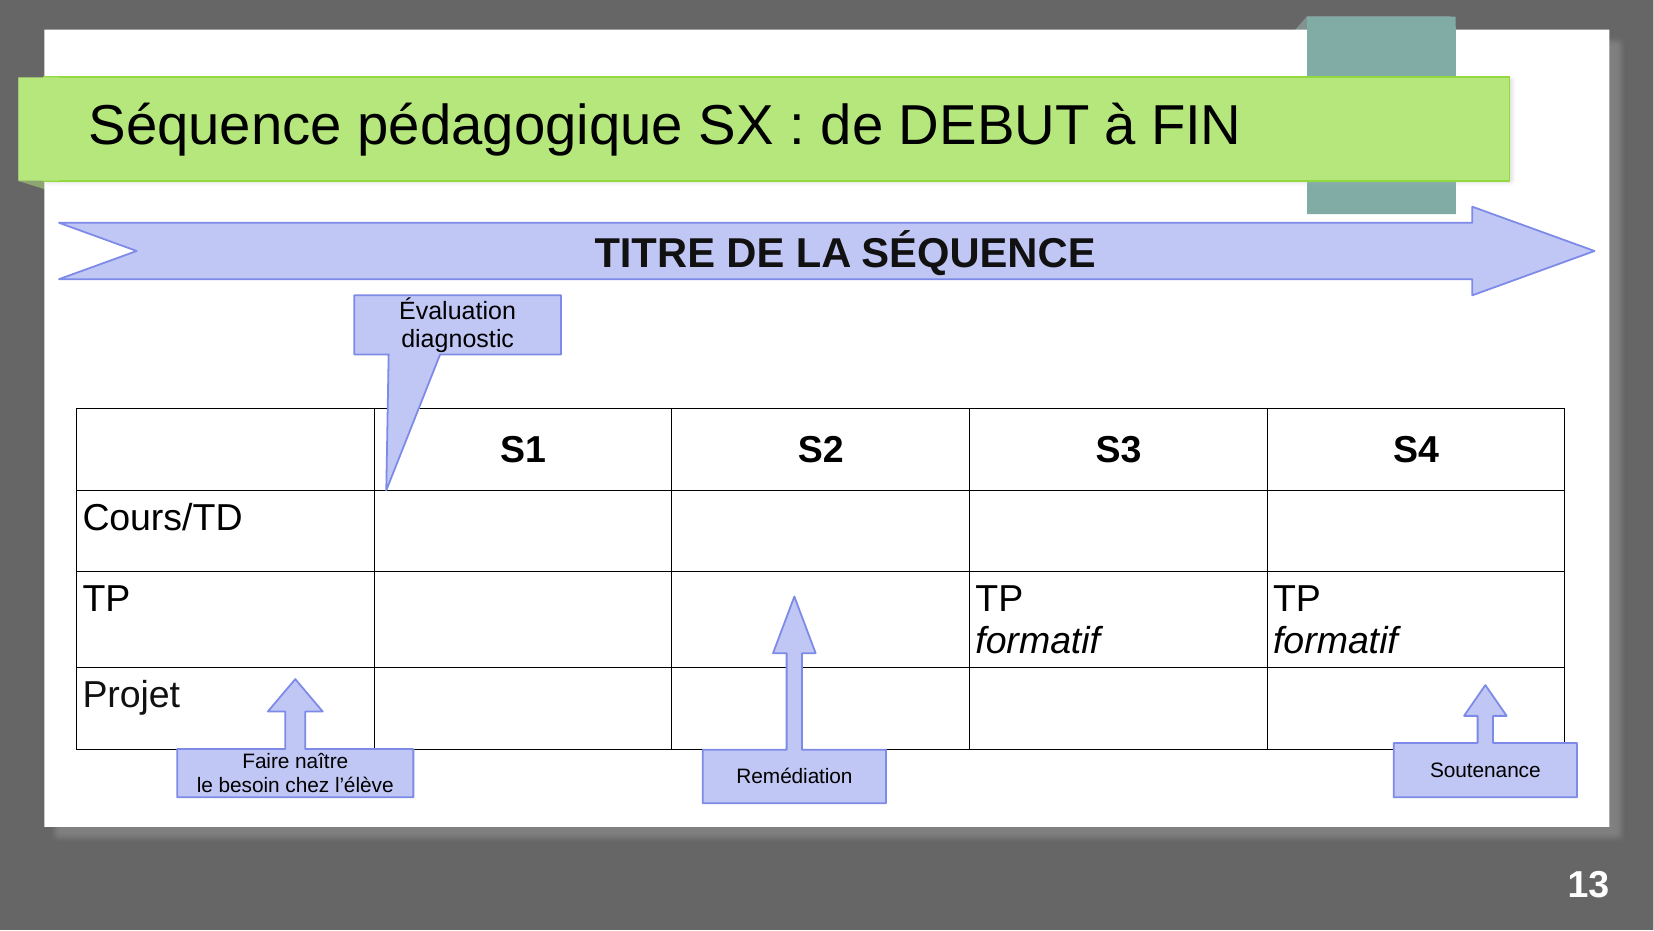

# Séquence pédagogique SX : de DEBUT à FIN
TITRE DE LA SÉQUENCE
Évaluation diagnostic
| | S1 | S2 | S3 | S4 |
| --- | --- | --- | --- | --- |
| Cours/TD | | | | |
| TP | | | TP formatif | TP formatif |
| Projet | | | | |
Remédiation
Faire naître
le besoin chez l’élève
Soutenance